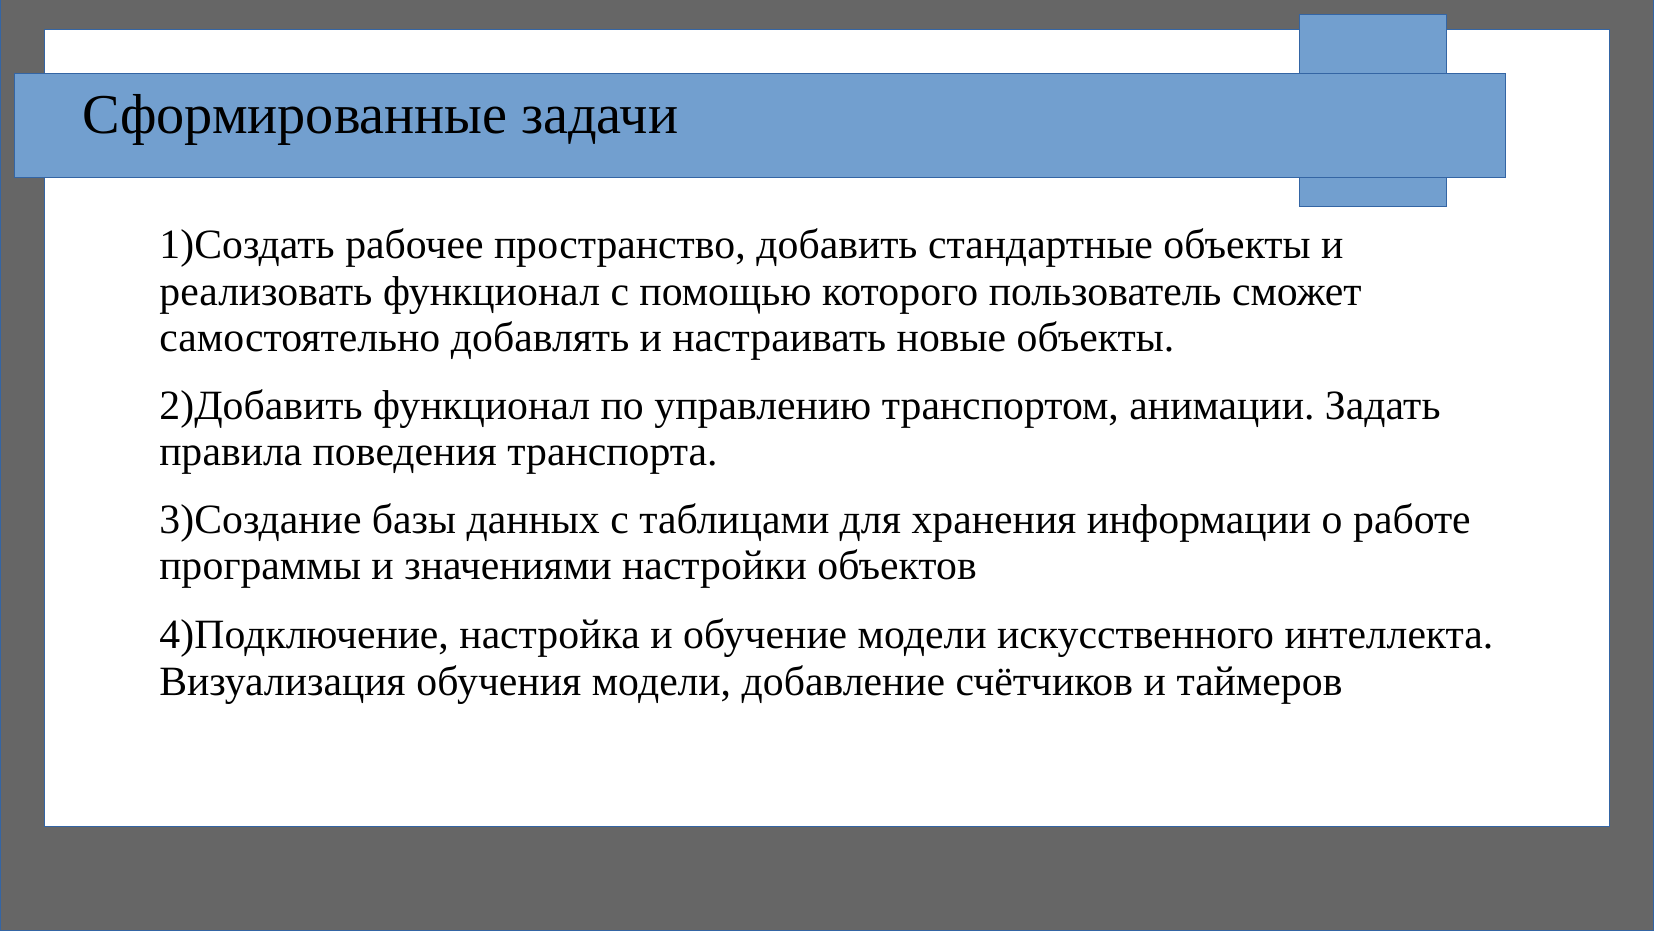

# Сформированные задачи
1)Создать рабочее пространство, добавить стандартные объекты и реализовать функционал с помощью которого пользователь сможет самостоятельно добавлять и настраивать новые объекты.
2)Добавить функционал по управлению транспортом, анимации. Задать правила поведения транспорта.
3)Создание базы данных с таблицами для хранения информации о работе программы и значениями настройки объектов
4)Подключение, настройка и обучение модели искусственного интеллекта. Визуализация обучения модели, добавление счётчиков и таймеров